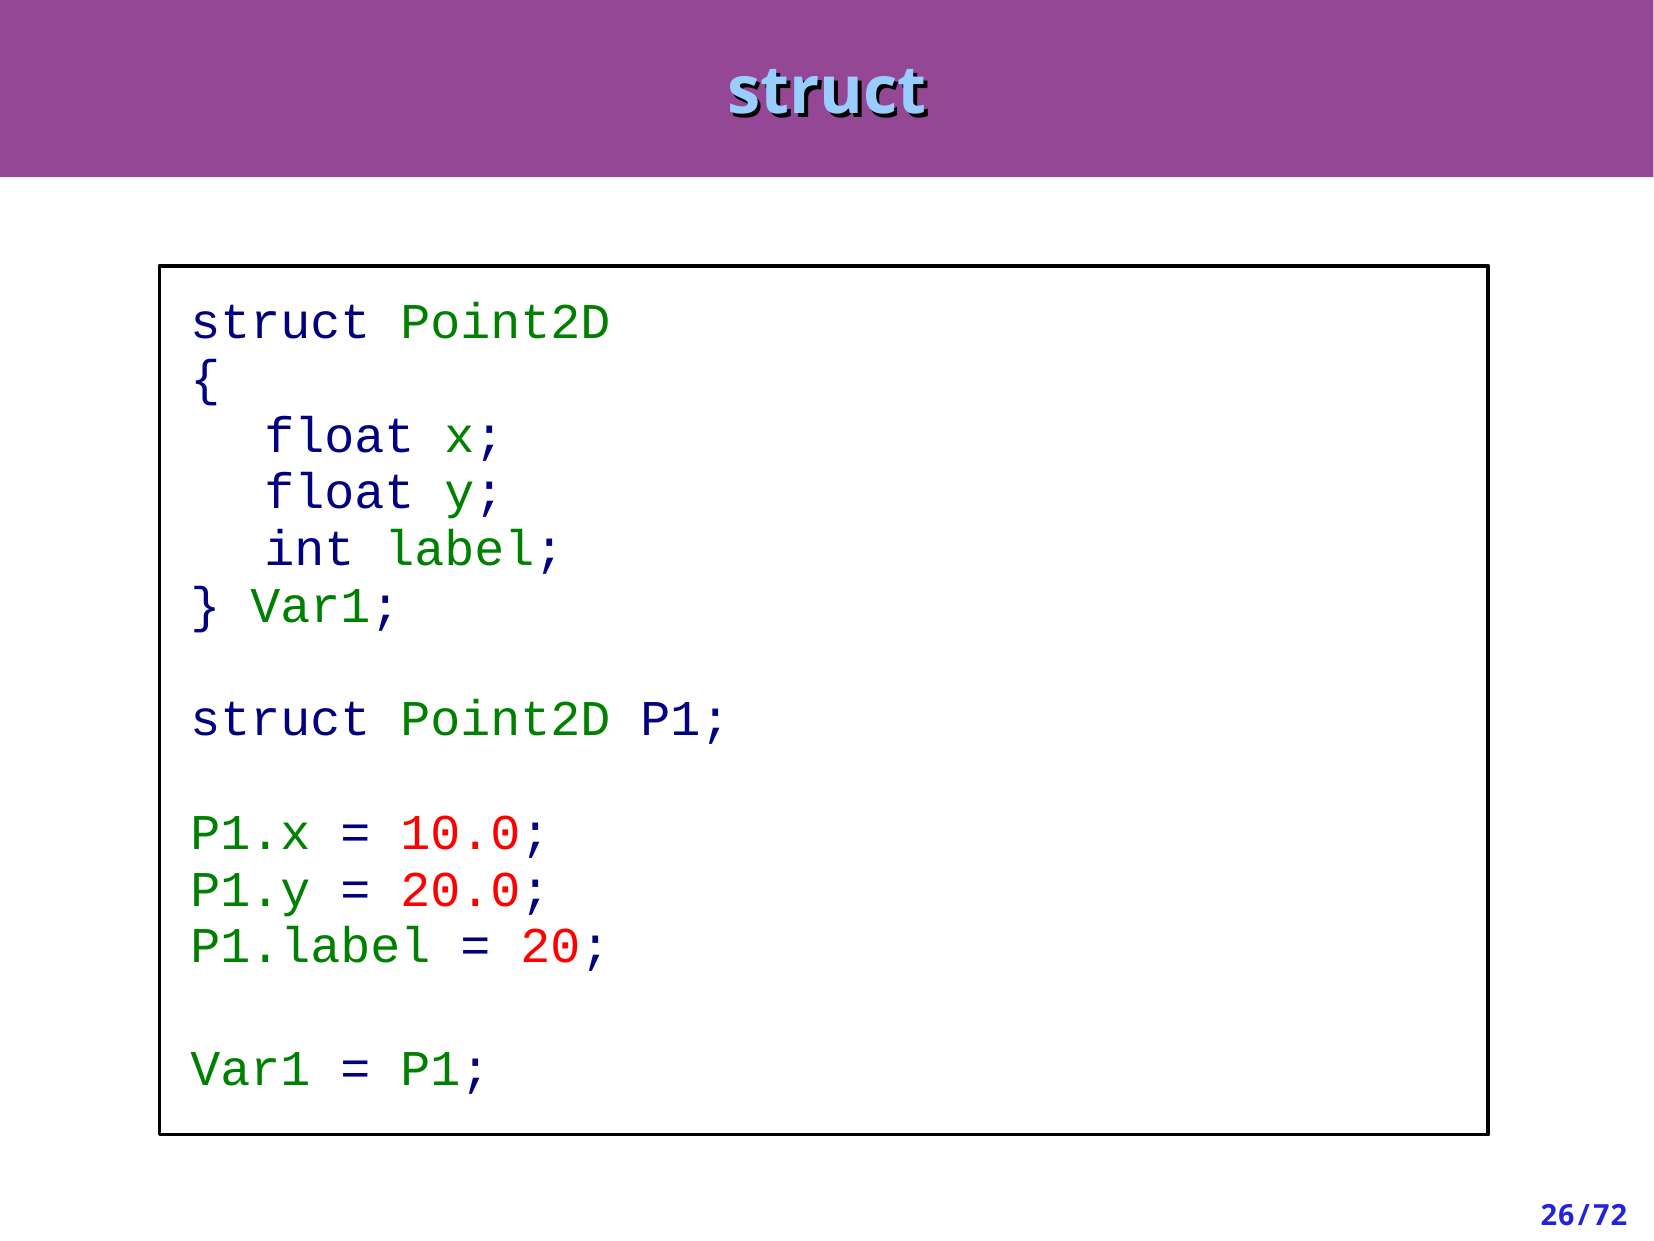

# struct
struct Point2D
{
	float x;
	float y;
	int label;
} Var1;
struct Point2D P1;
P1.x = 10.0;
P1.y = 20.0;
P1.label = 20;
Var1 = P1;
26